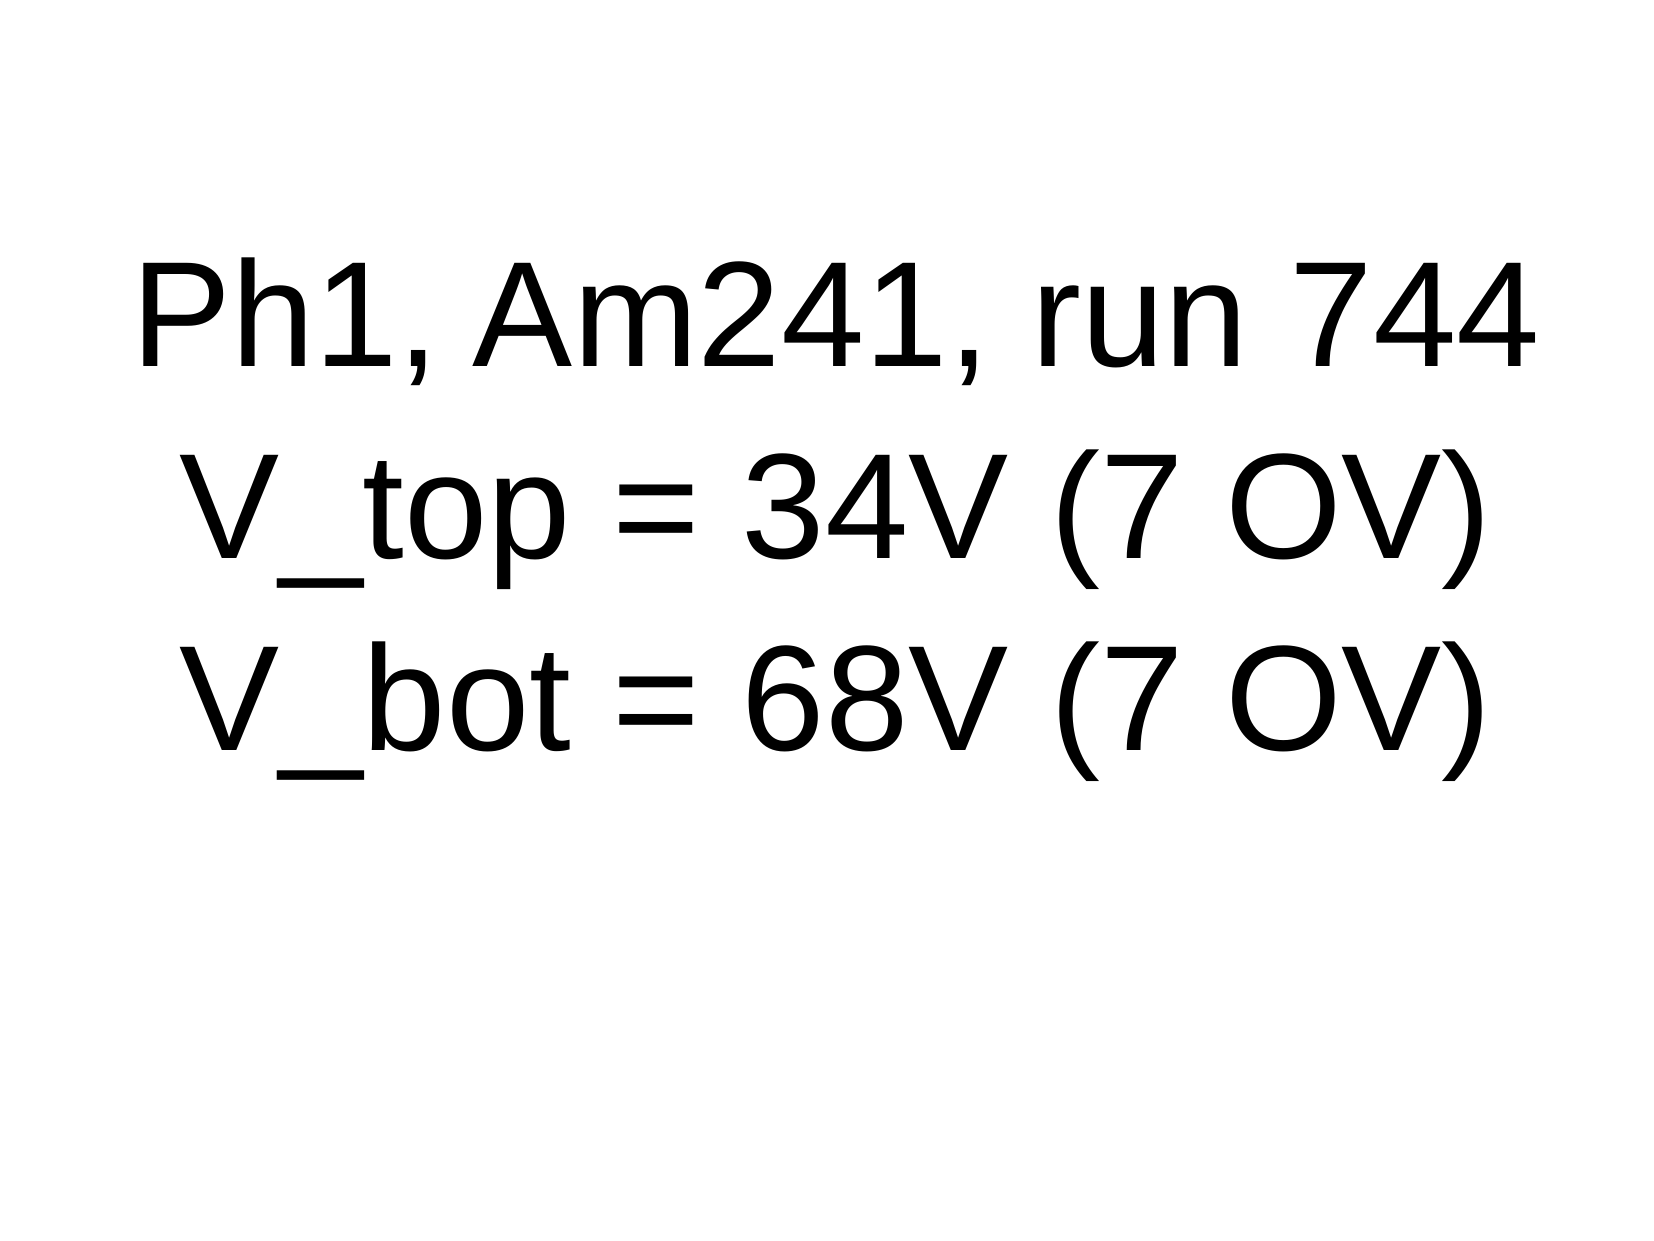

Ph1, Am241, run 744
V_top = 34V (7 OV)
V_bot = 68V (7 OV)